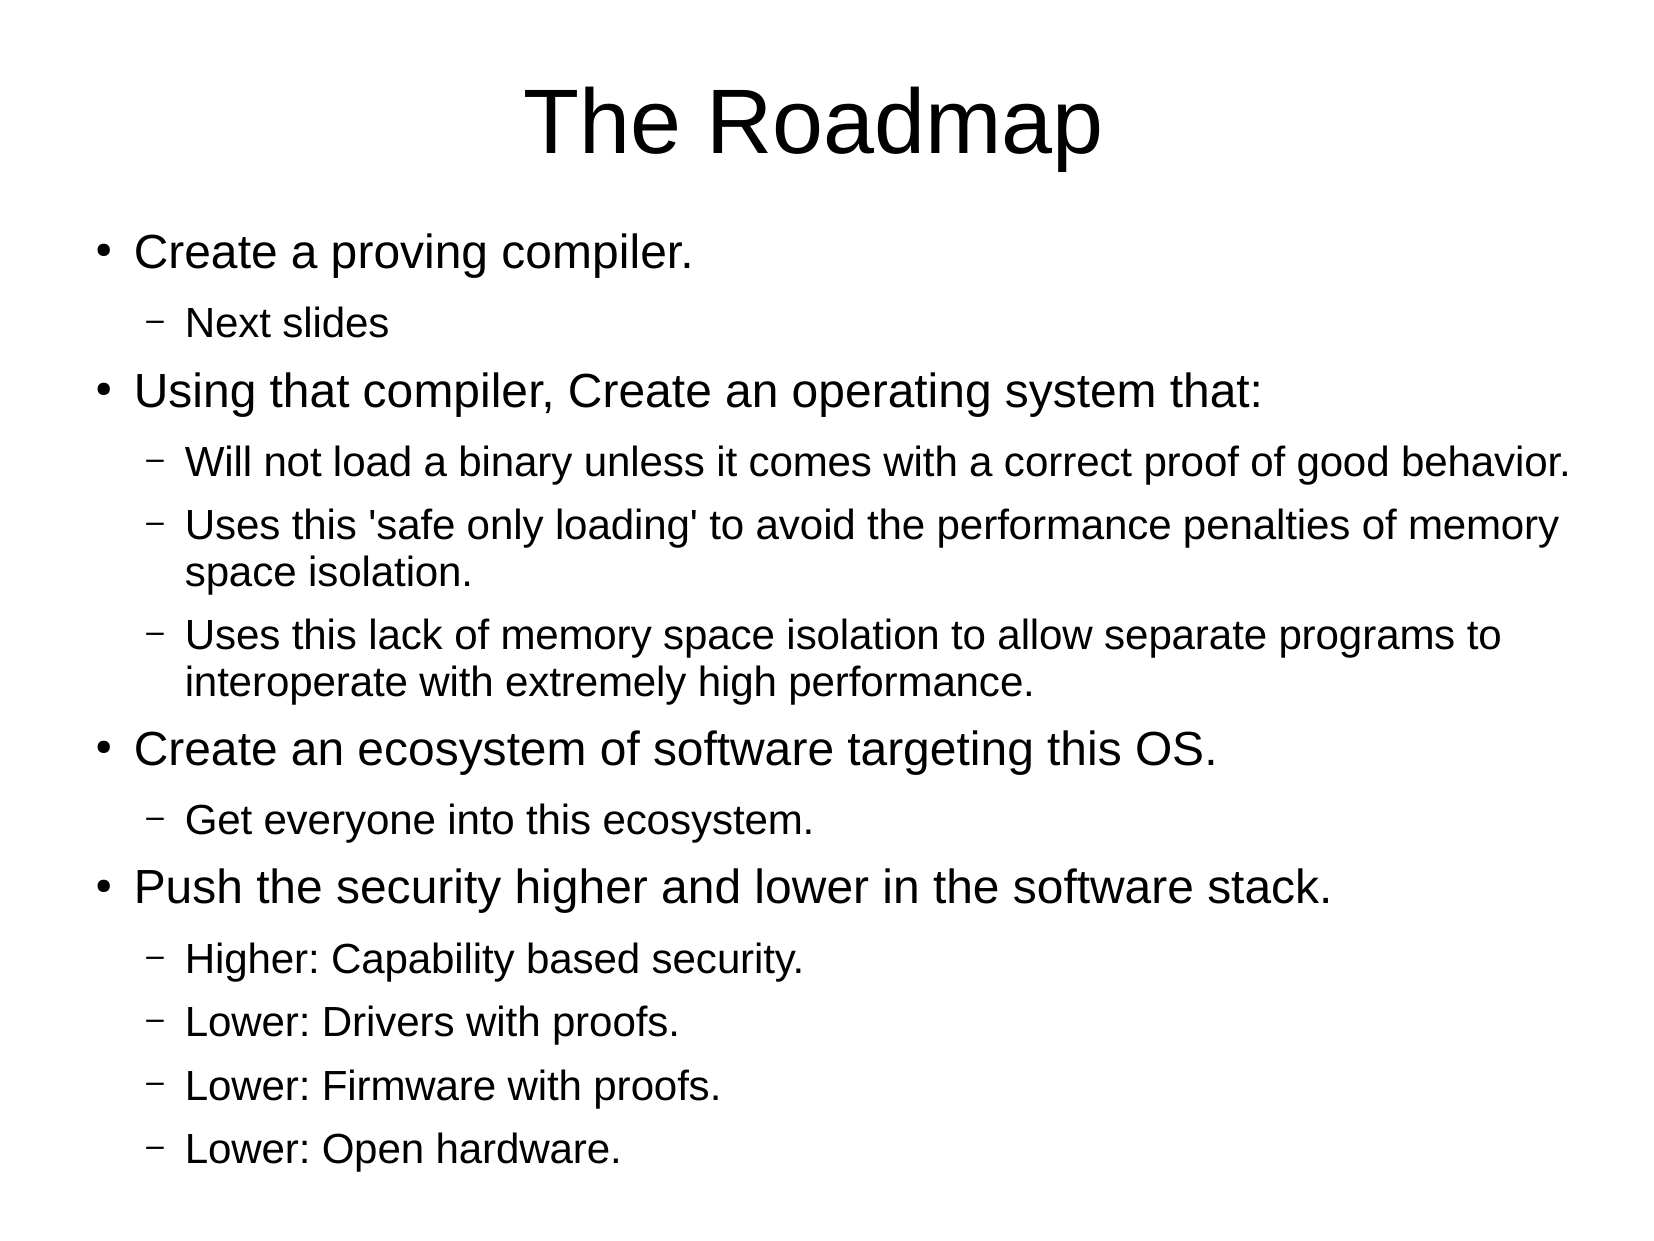

# The Roadmap
Create a proving compiler.
Next slides
Using that compiler, Create an operating system that:
Will not load a binary unless it comes with a correct proof of good behavior.
Uses this 'safe only loading' to avoid the performance penalties of memory space isolation.
Uses this lack of memory space isolation to allow separate programs to interoperate with extremely high performance.
Create an ecosystem of software targeting this OS.
Get everyone into this ecosystem.
Push the security higher and lower in the software stack.
Higher: Capability based security.
Lower: Drivers with proofs.
Lower: Firmware with proofs.
Lower: Open hardware.